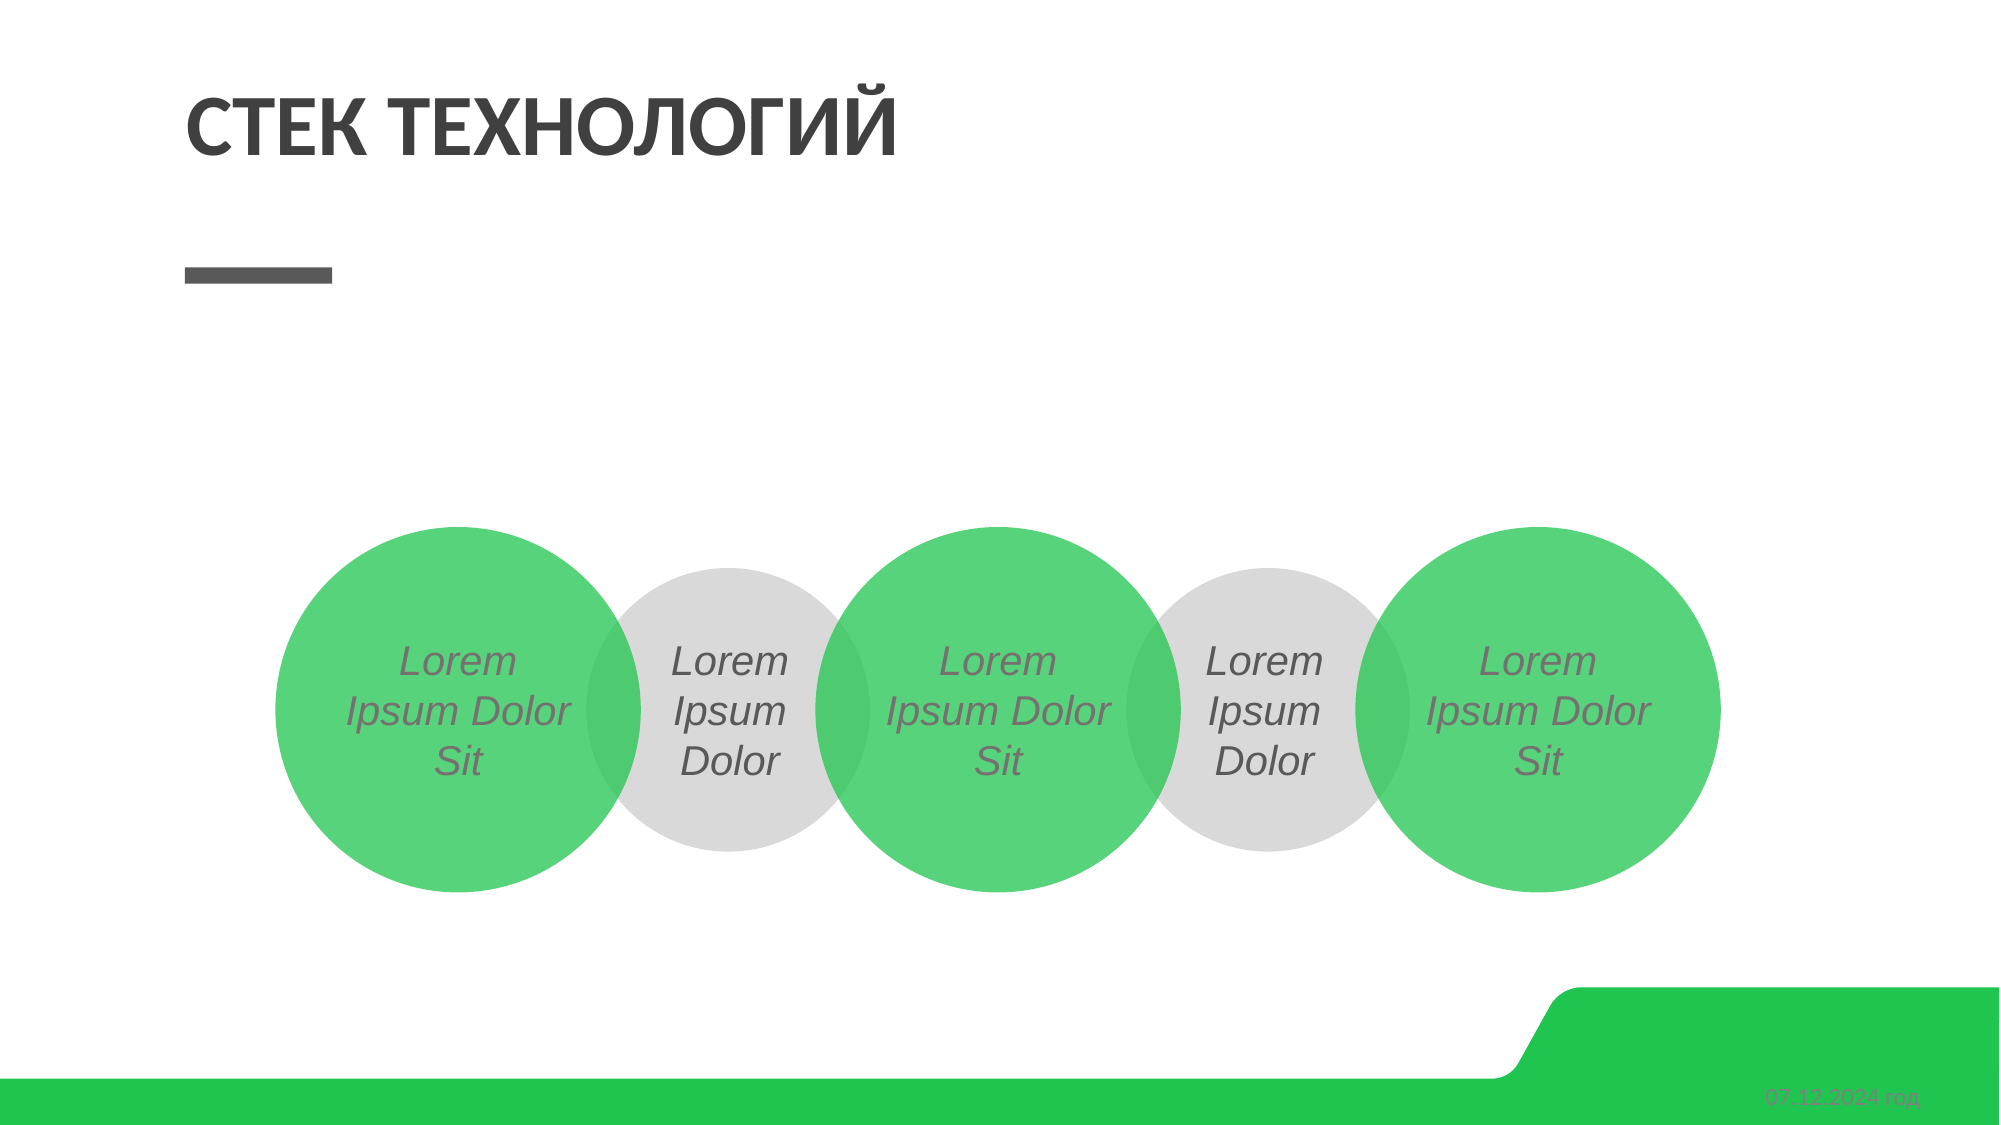

# Стек технологий
Lorem Ipsum Dolor Sit
Lorem Ipsum Dolor
Lorem Ipsum Dolor Sit
Lorem Ipsum Dolor
Lorem Ipsum Dolor Sit
07.12.2024 год